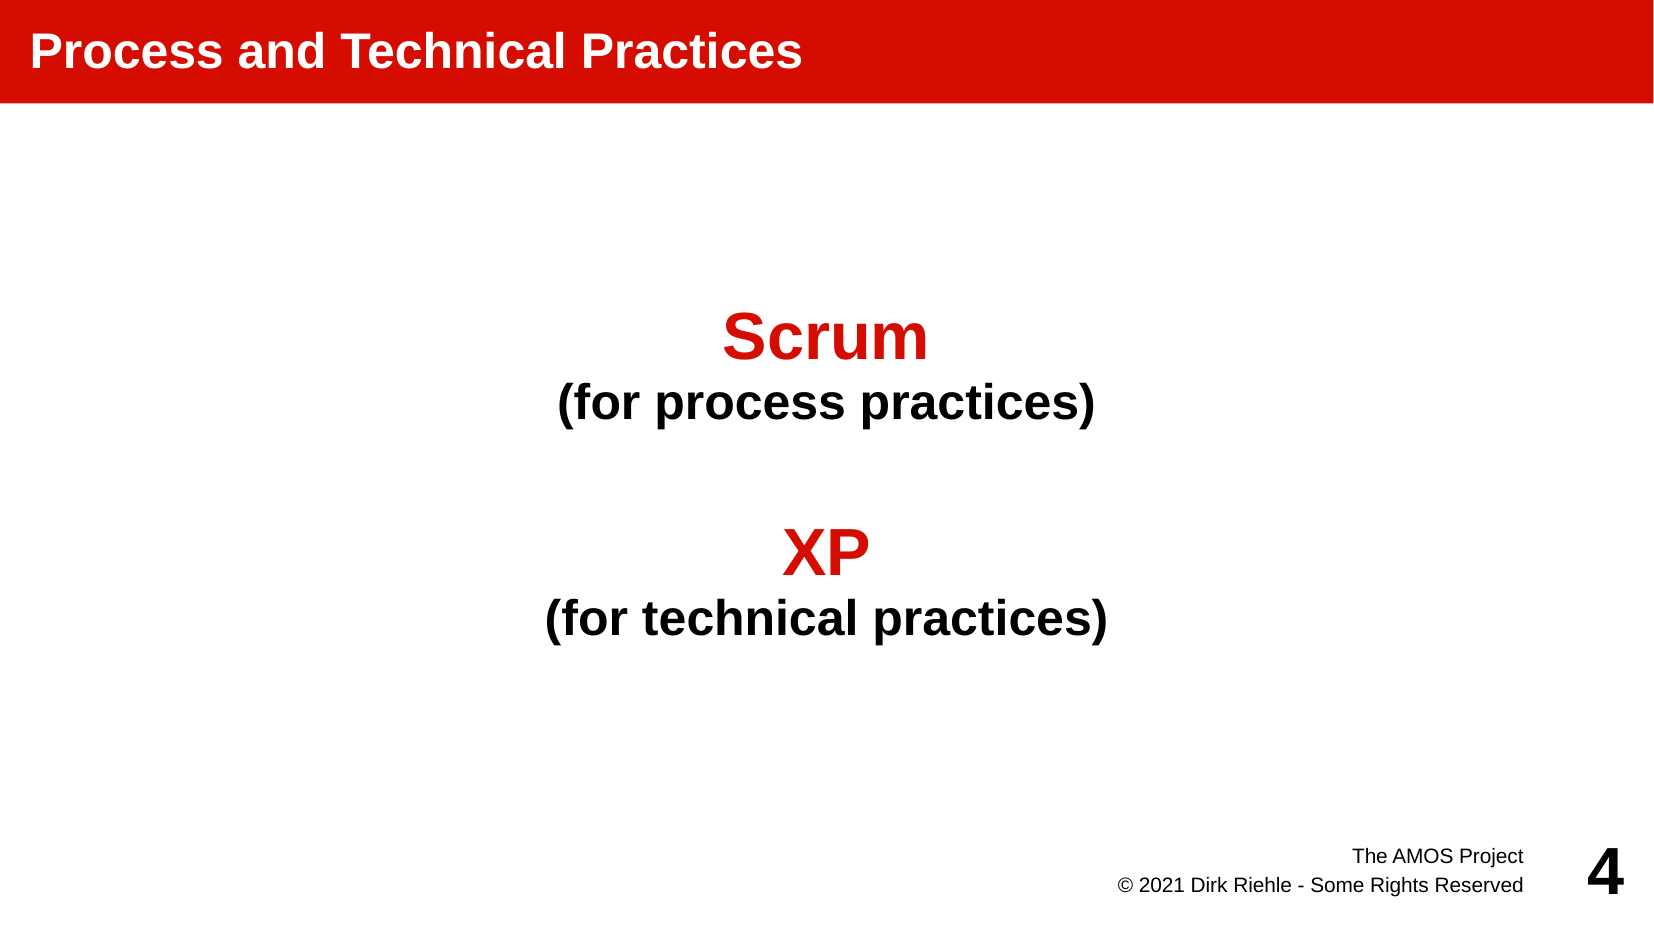

# Process and Technical Practices
Scrum
(for process practices)
XP
(for technical practices)
The AMOS Project
4
© 2021 Dirk Riehle - Some Rights Reserved